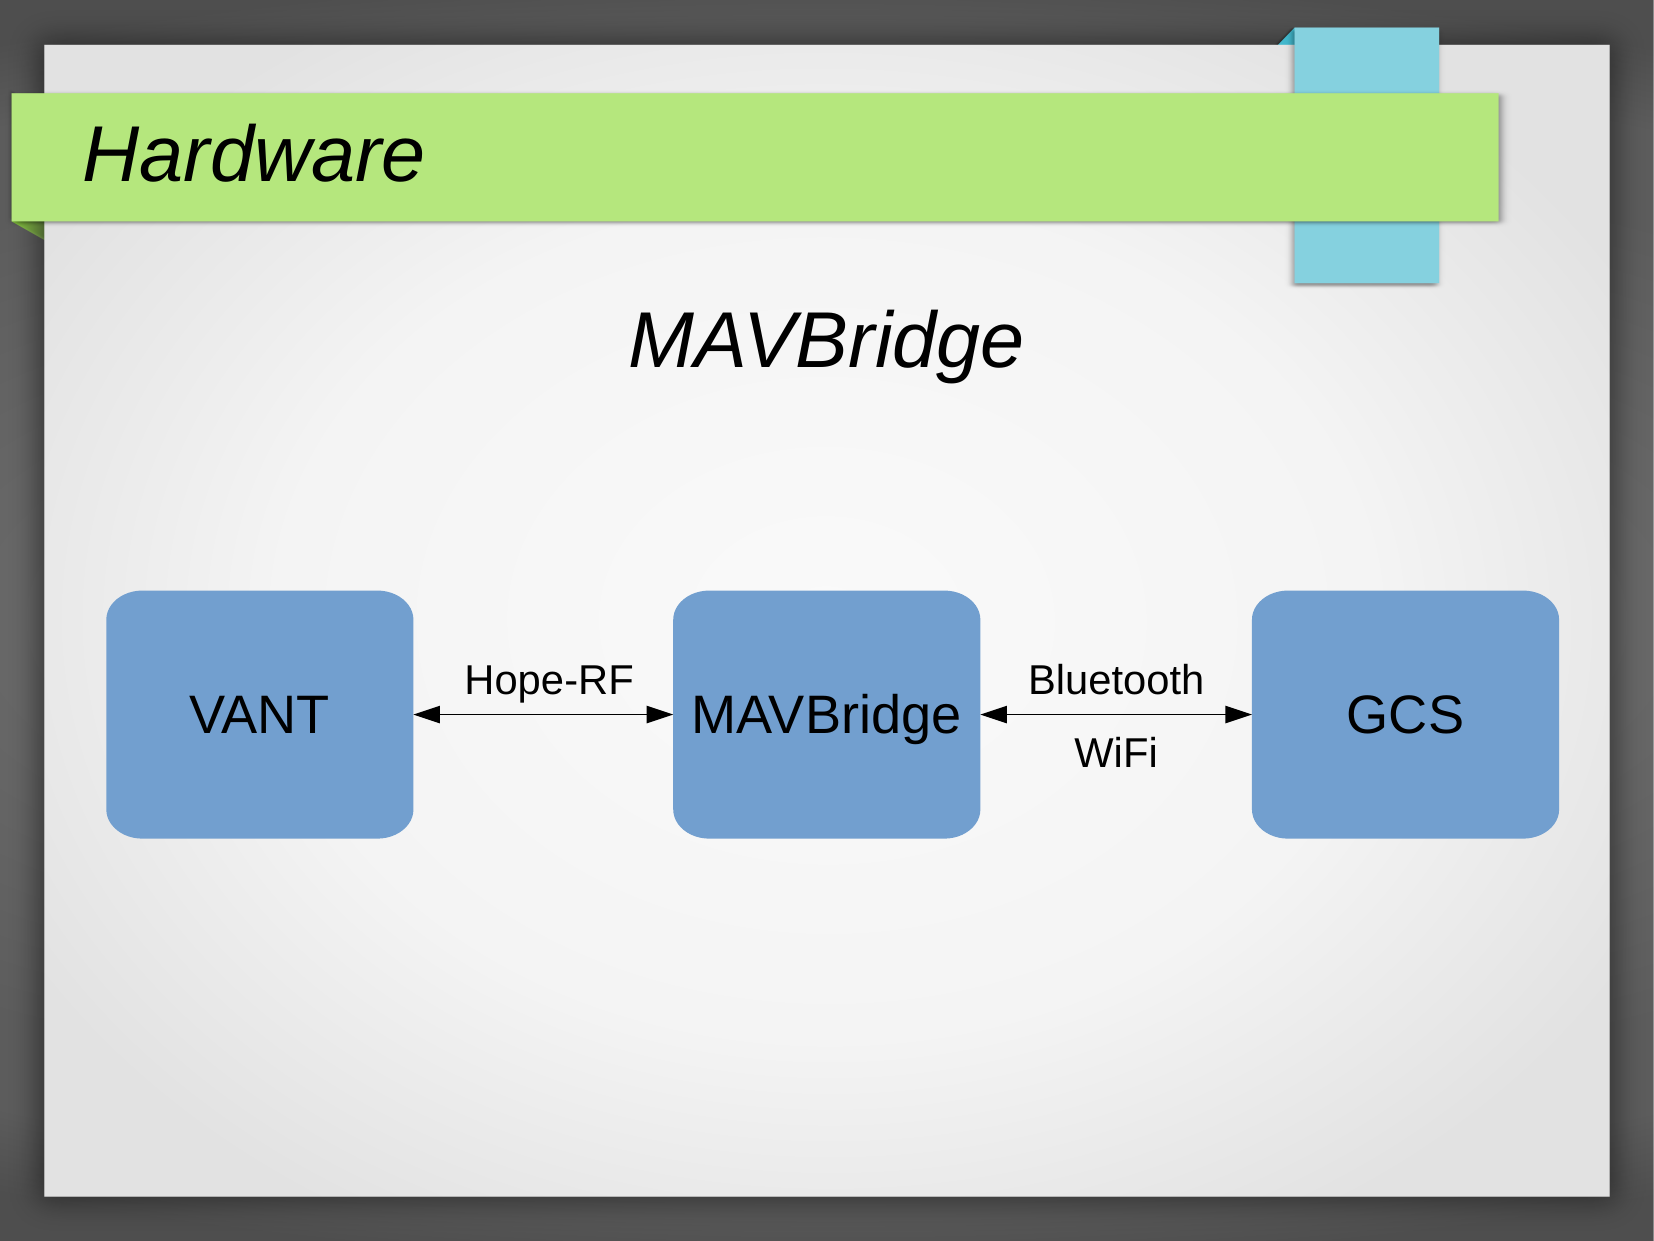

# Hardware
MAVBridge
VANT
MAVBridge
GCS
Hope-RF
Bluetooth
WiFi